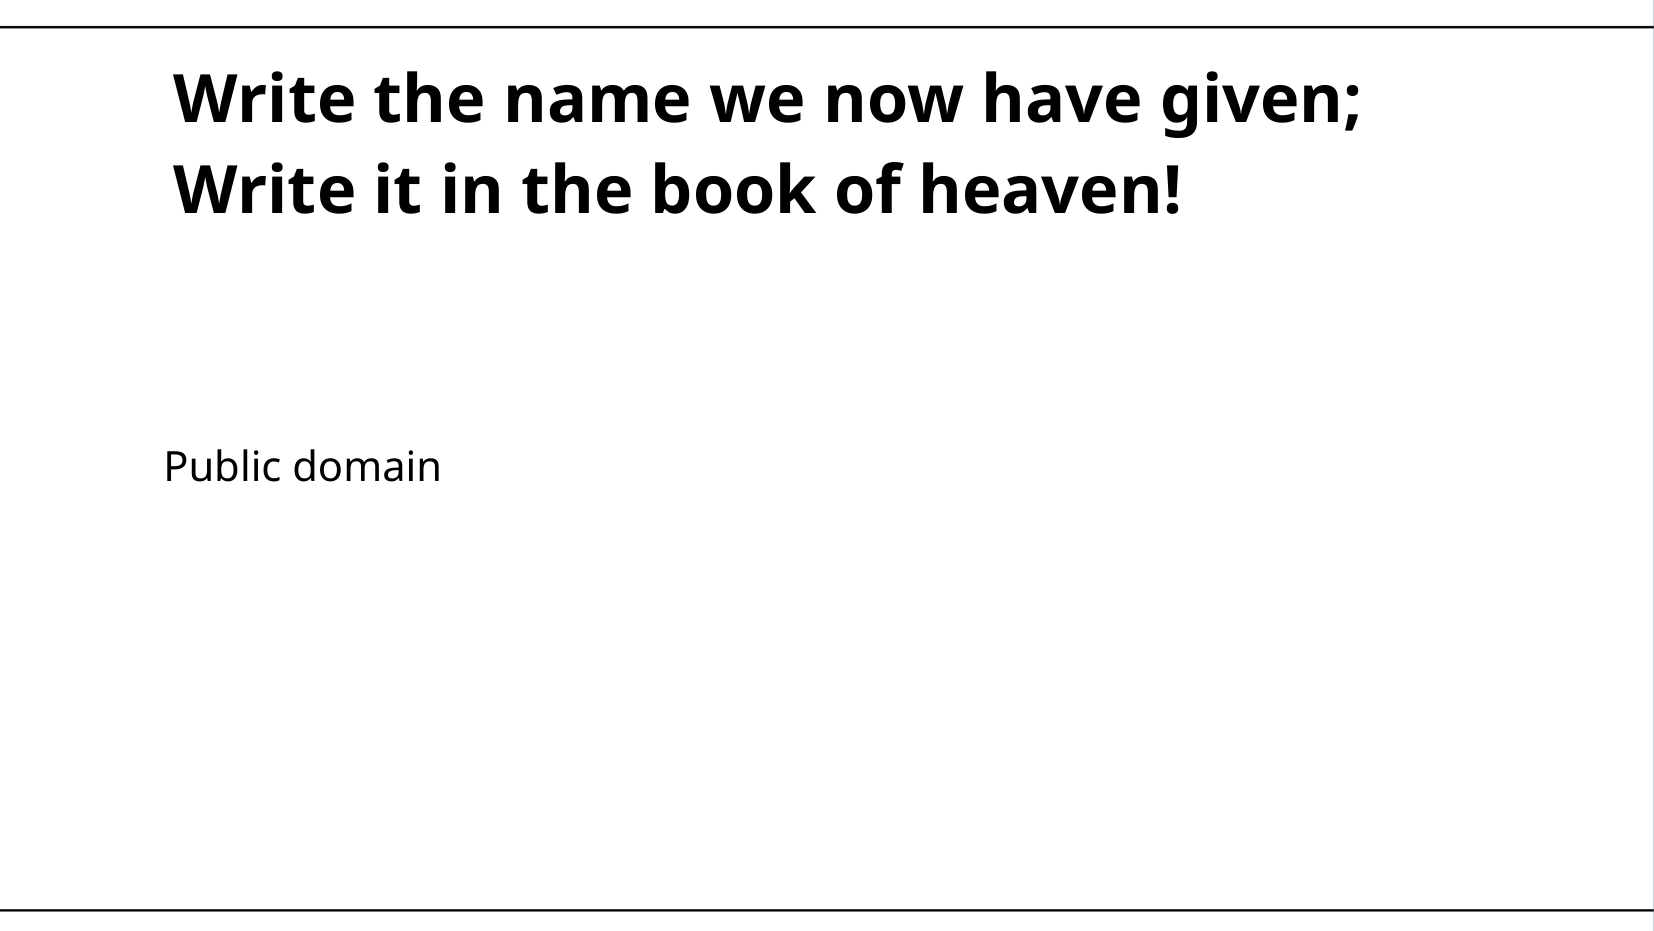

Write the name we now have given;
 Write it in the book of heaven!
 Public domain